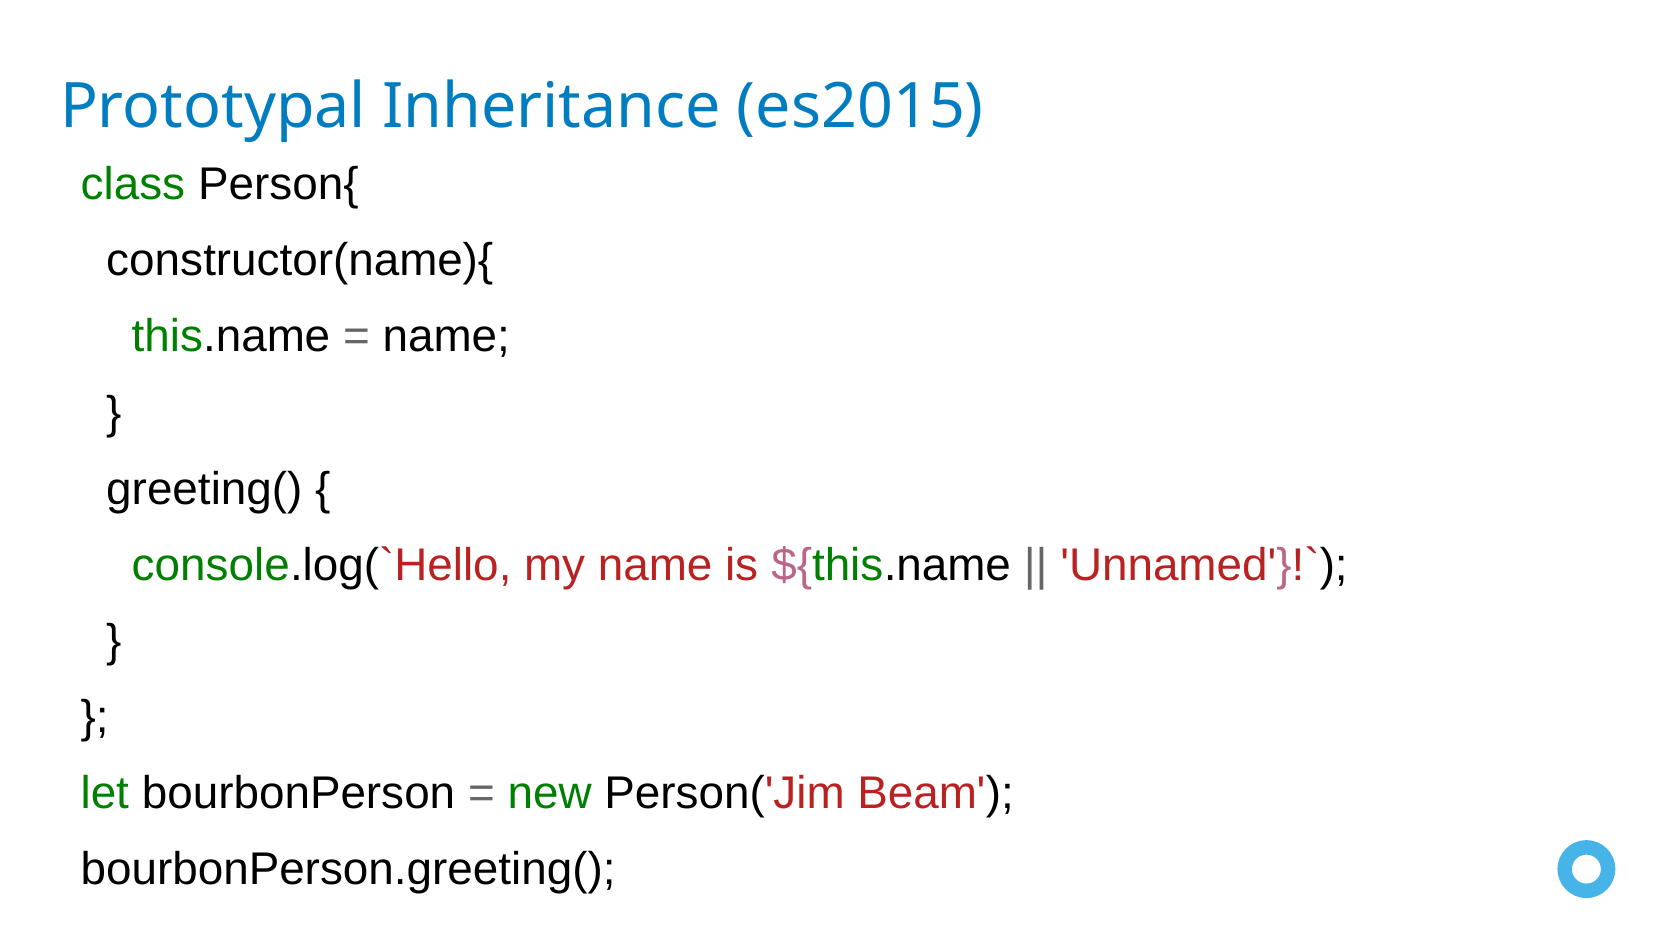

# Prototypal Inheritance (es2015)
class Person{
 constructor(name){
 this.name = name;
 }
 greeting() {
 console.log(`Hello, my name is ${this.name || 'Unnamed'}!`);
 }
};
let bourbonPerson = new Person('Jim Beam');
bourbonPerson.greeting();